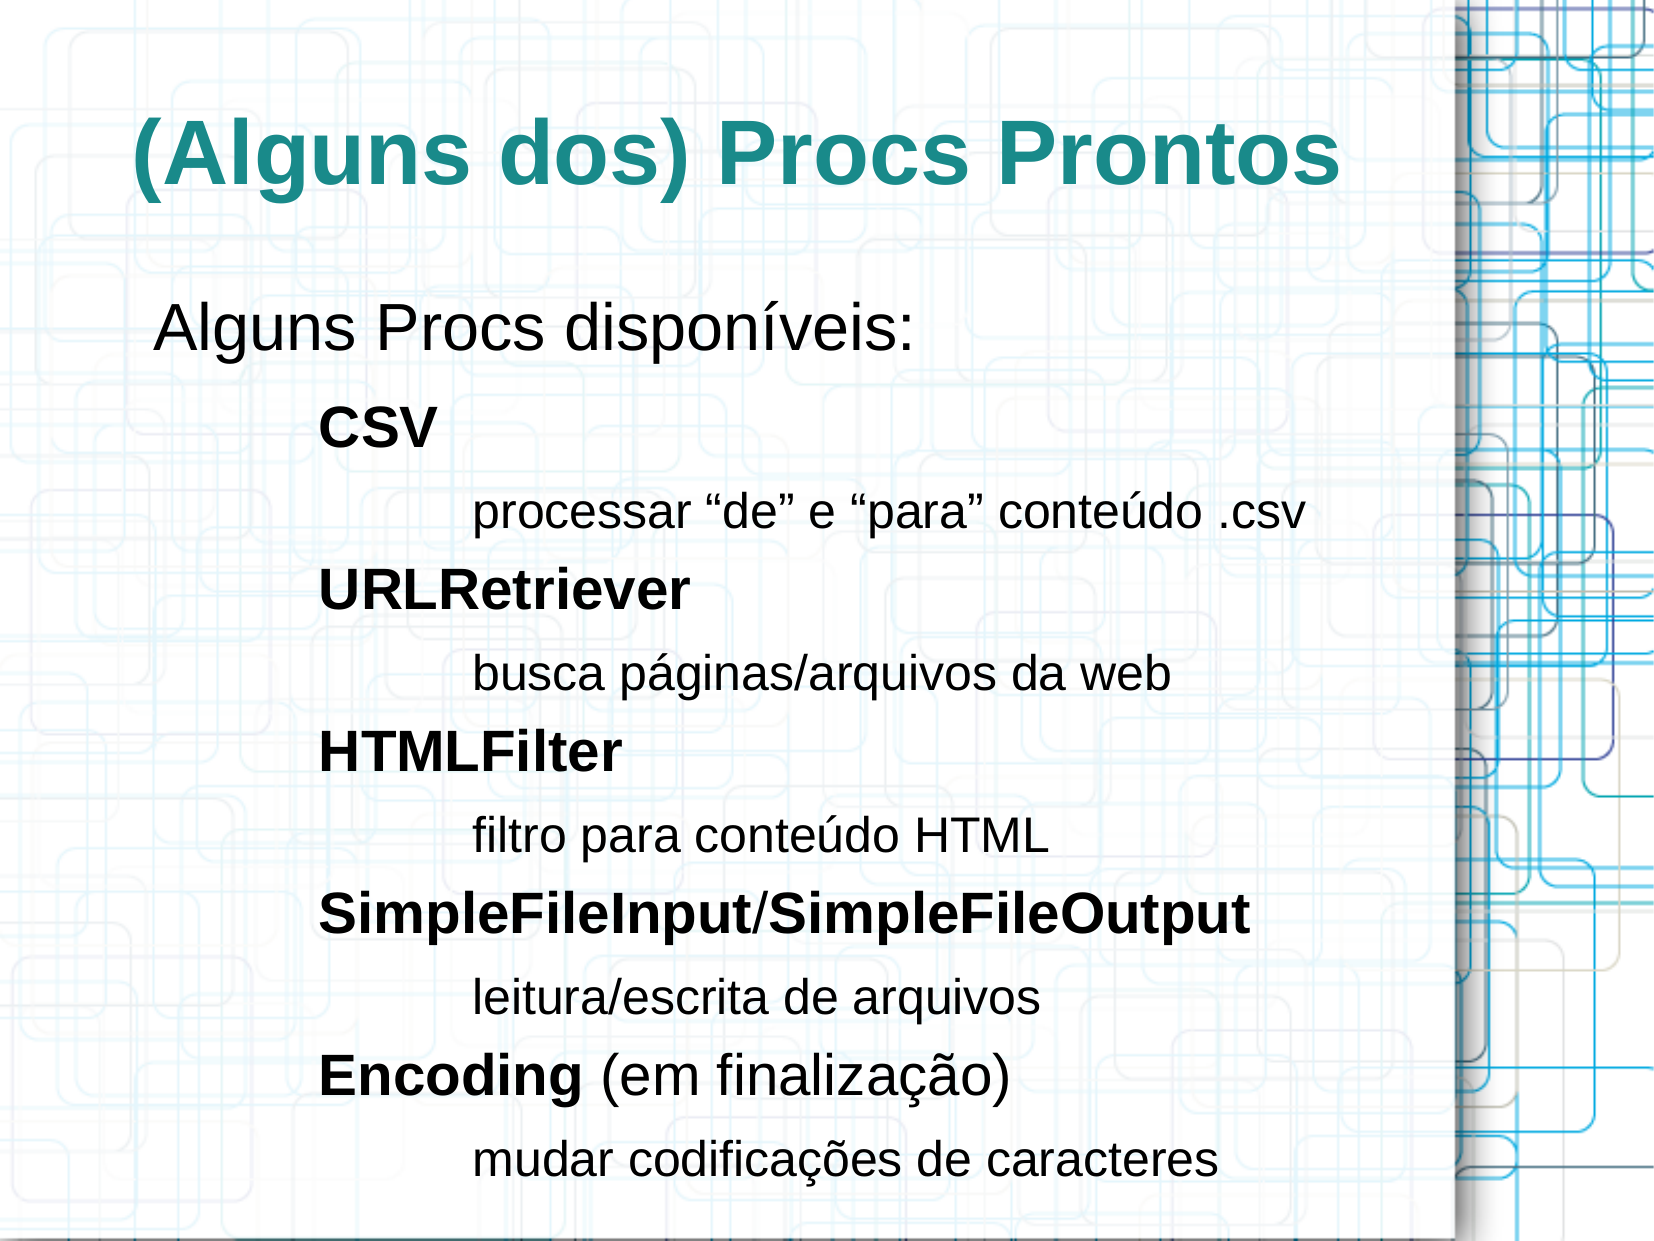

# (Alguns dos) Procs Prontos
Alguns Procs disponíveis:
CSV
processar “de” e “para” conteúdo .csv
URLRetriever
busca páginas/arquivos da web
HTMLFilter
filtro para conteúdo HTML
SimpleFileInput/SimpleFileOutput
leitura/escrita de arquivos
Encoding (em finalização)
mudar codificações de caracteres